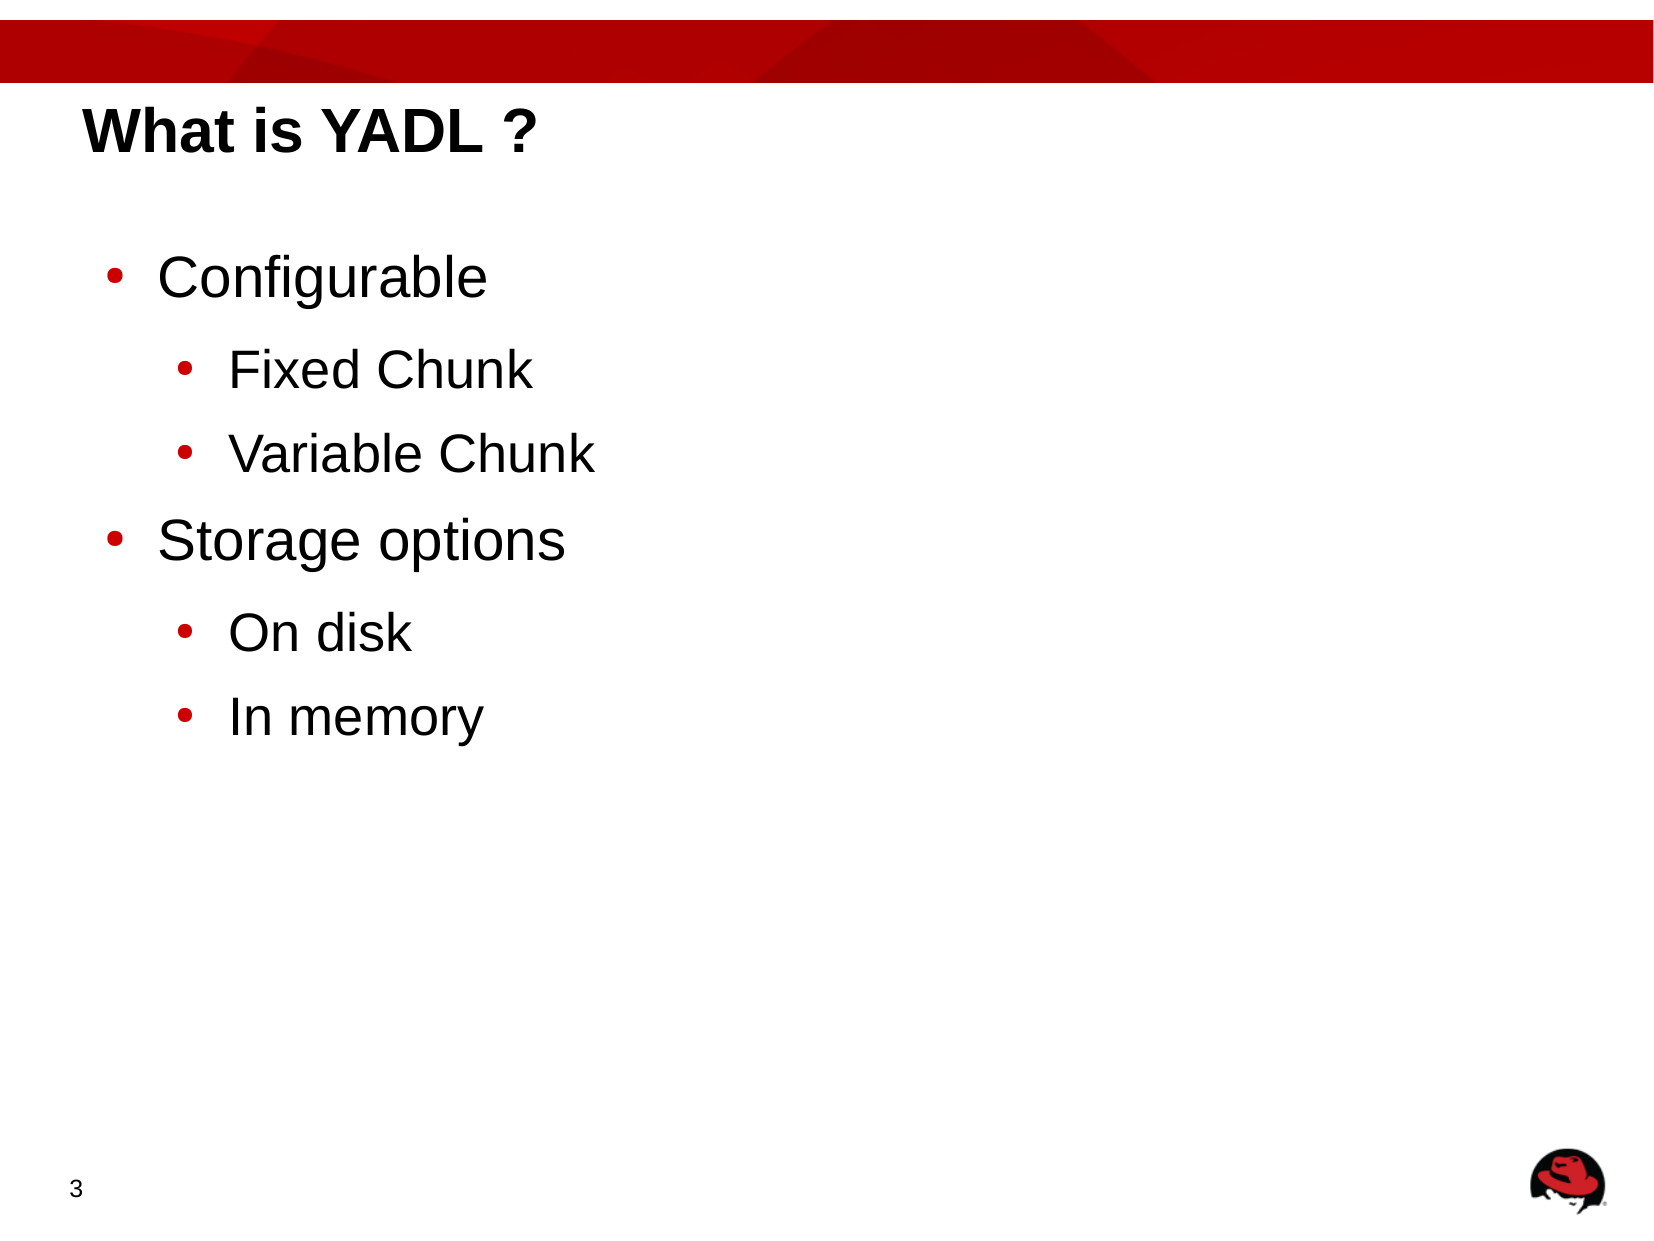

# What is YADL ?
Configurable
Fixed Chunk
Variable Chunk
Storage options
On disk
In memory